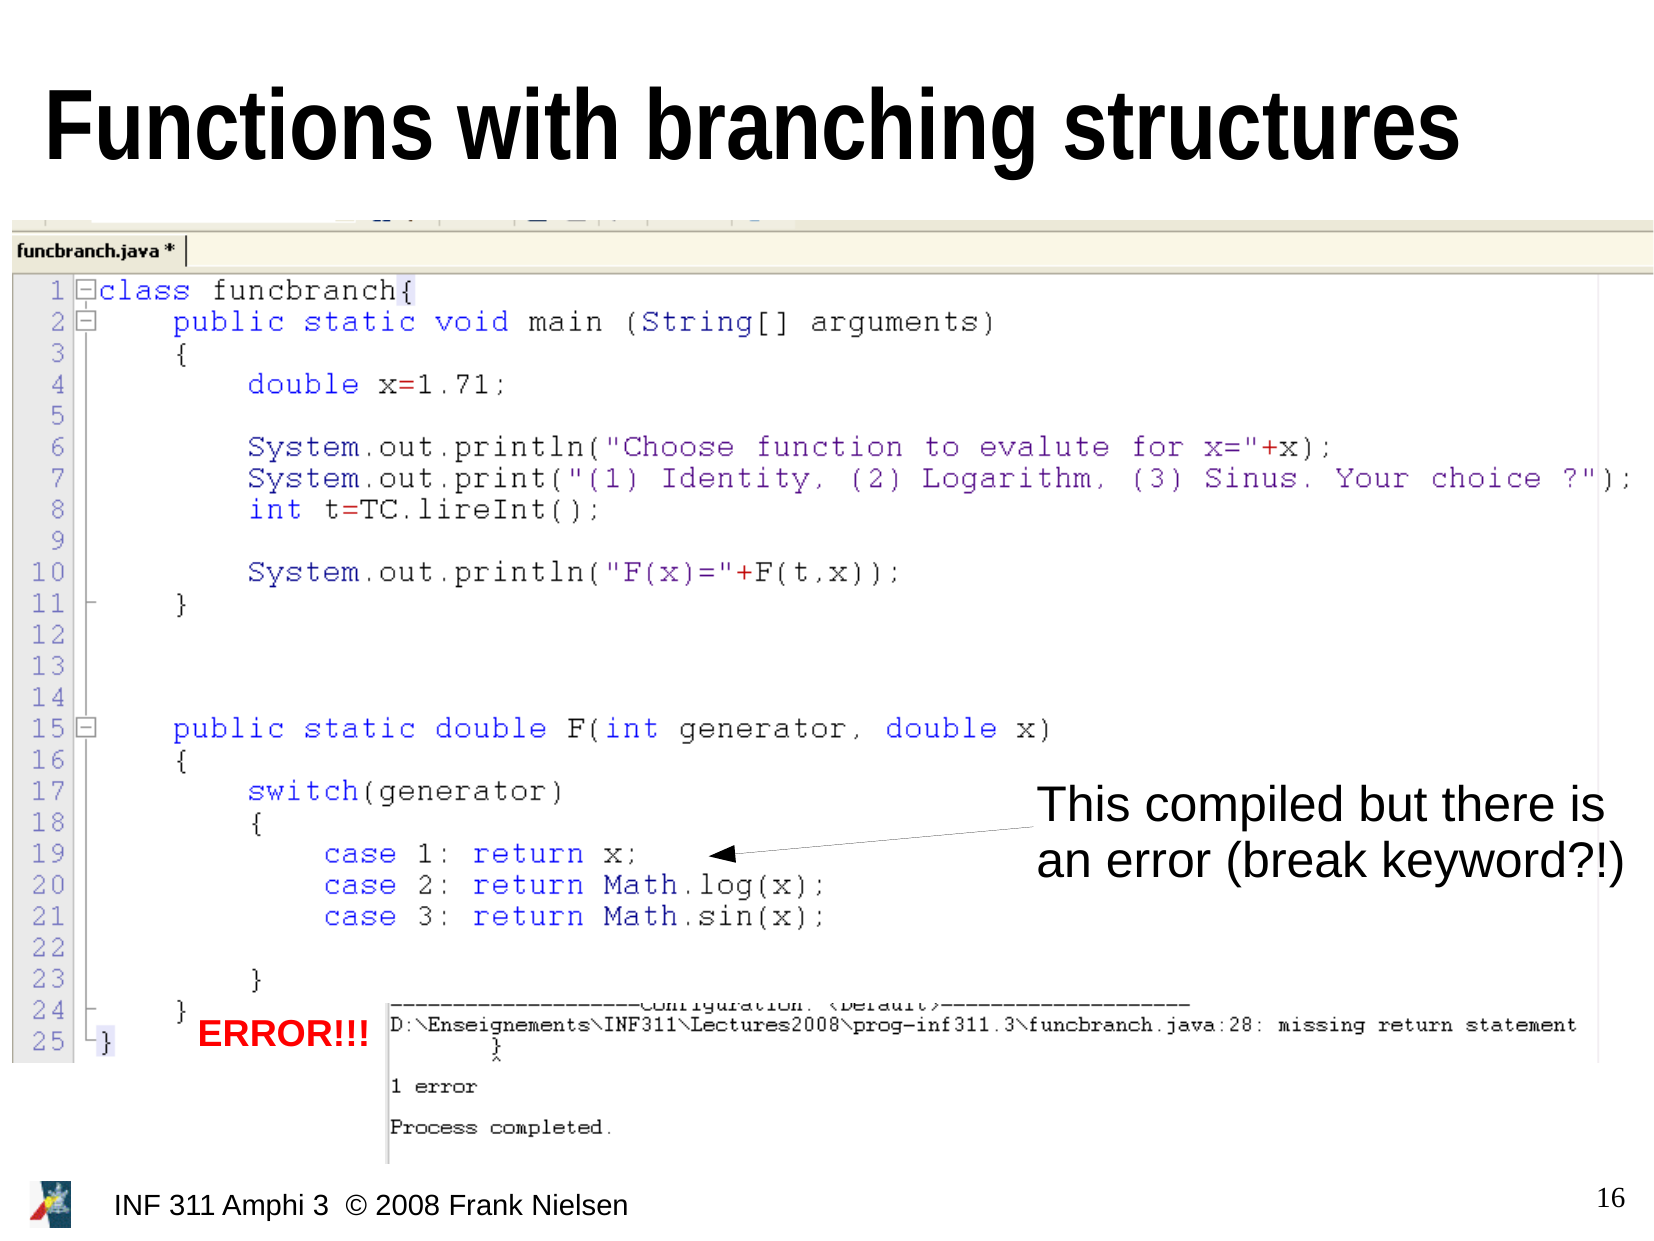

Functions with branching structures
This compiled but there is
an error (break keyword?!)
ERROR!!!